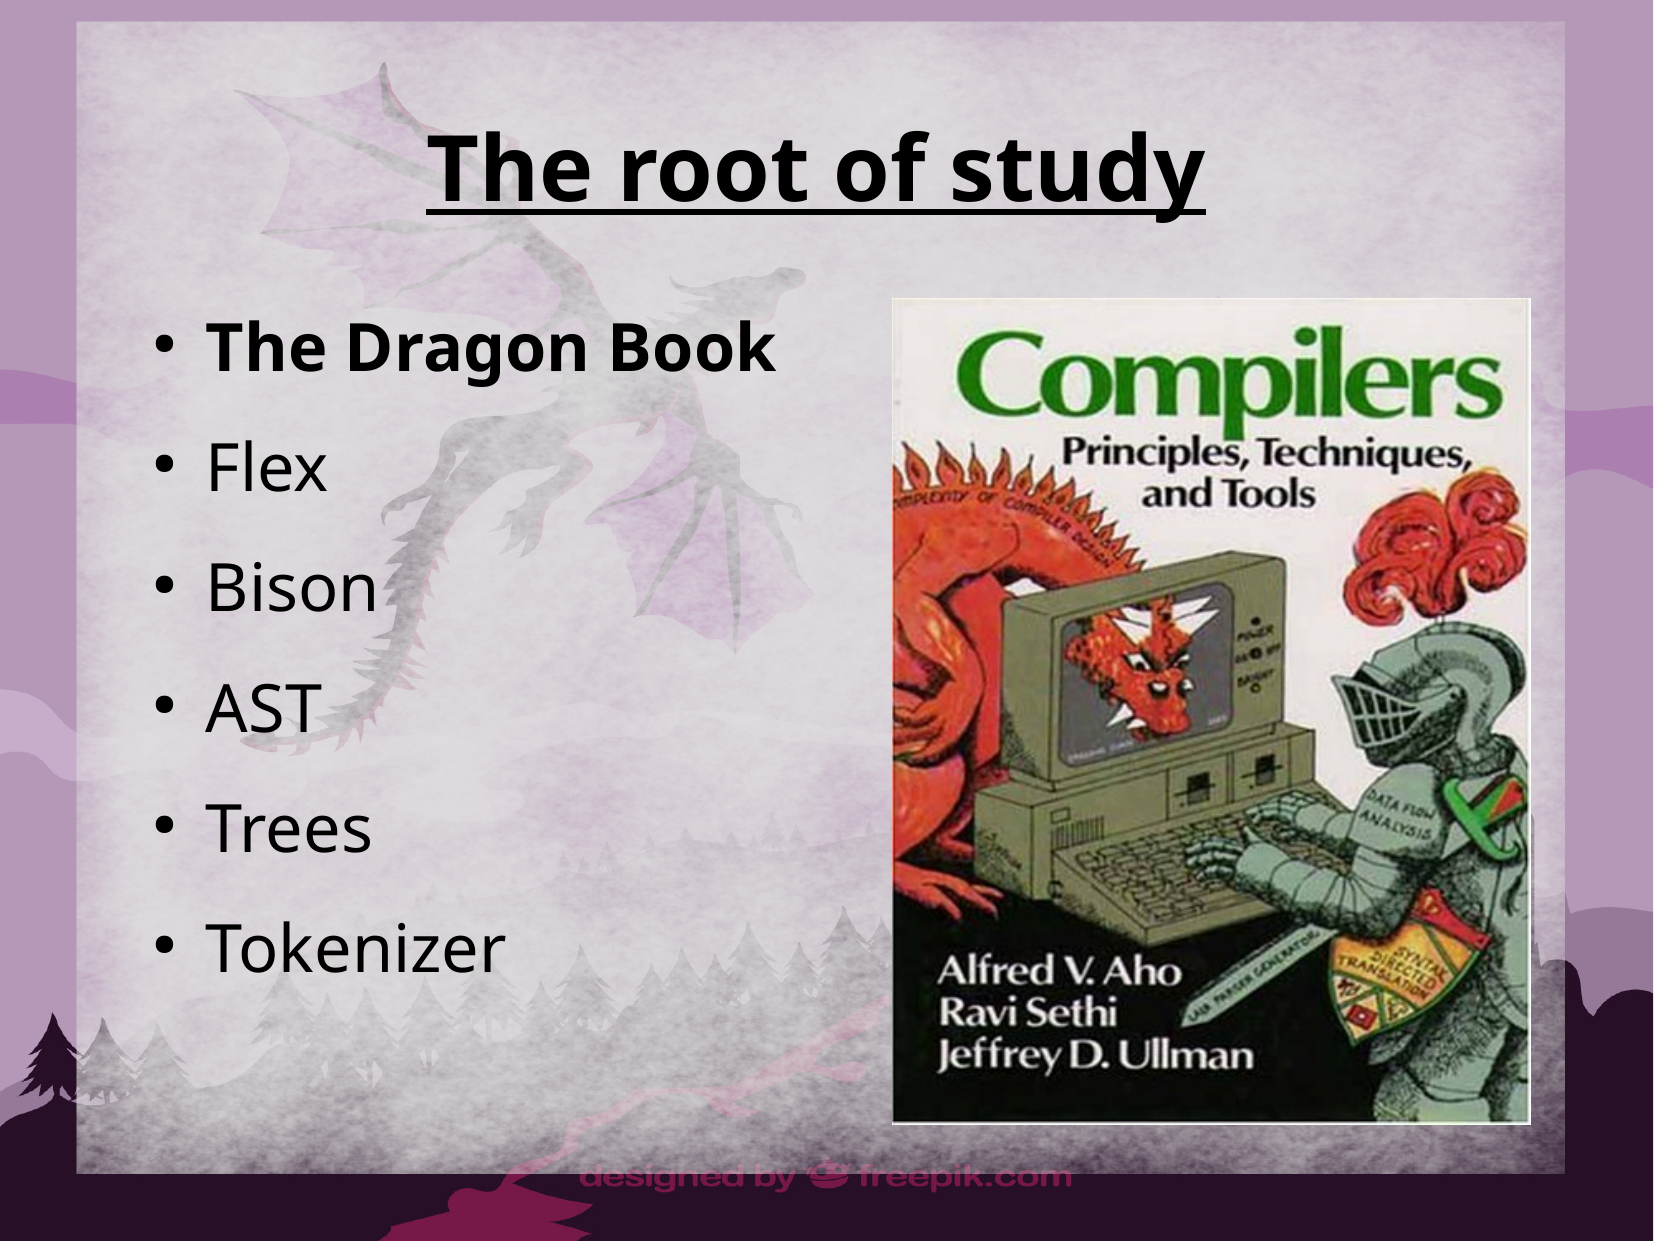

# The root of study
The Dragon Book
Flex
Bison
AST
Trees
Tokenizer